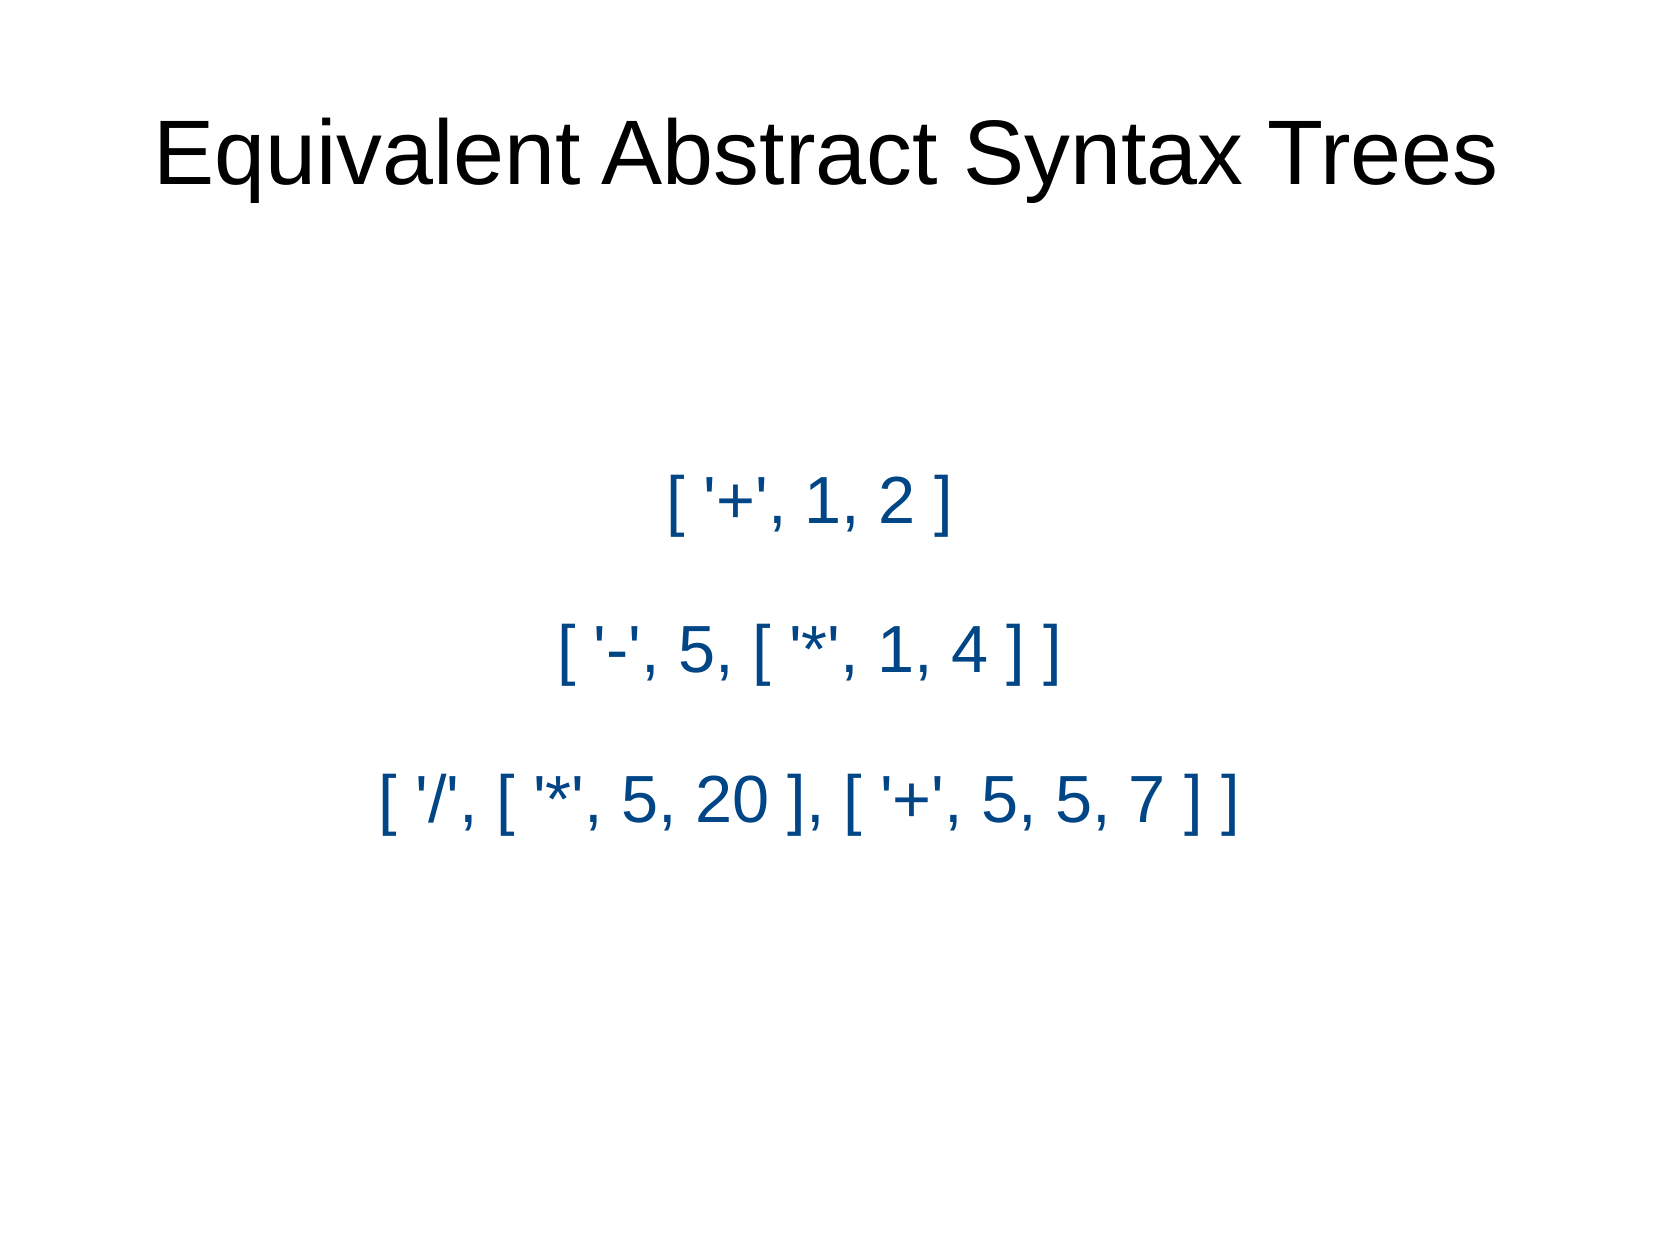

# Equivalent Abstract Syntax Trees
[ '+', 1, 2 ]
[ '-', 5, [ '*', 1, 4 ] ]
[ '/', [ '*', 5, 20 ], [ '+', 5, 5, 7 ] ]